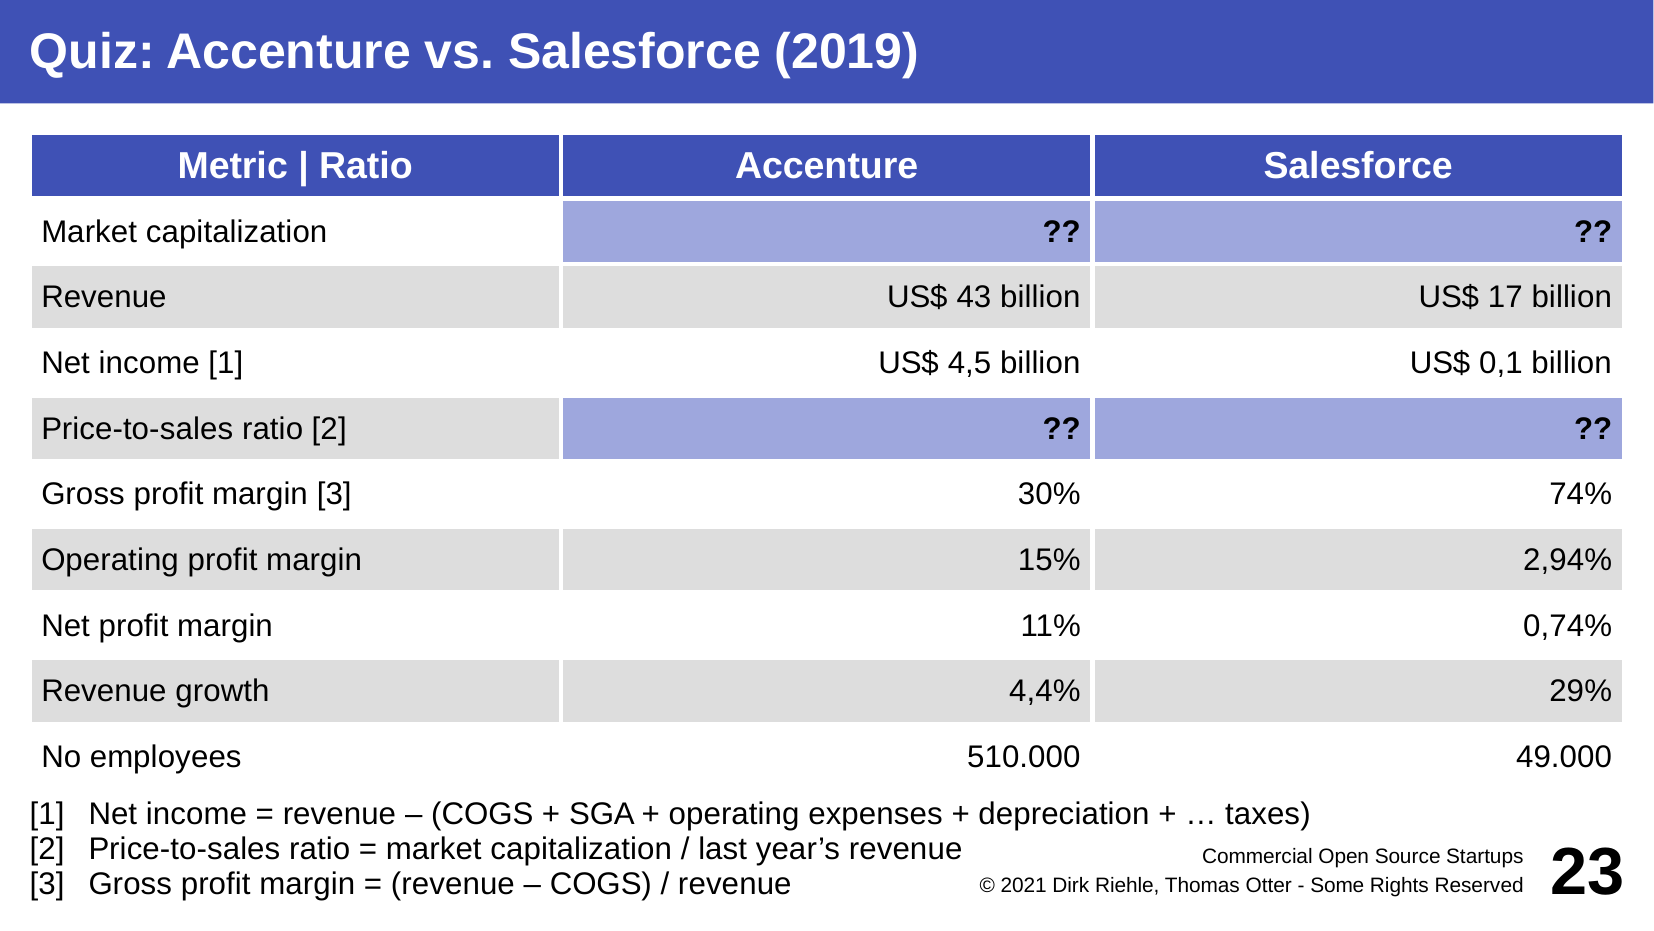

# Quiz: Accenture vs. Salesforce (2019)
| Metric | Ratio | Accenture | Salesforce |
| --- | --- | --- |
| Market capitalization | ?? | ?? |
| Revenue | US$ 43 billion | US$ 17 billion |
| Net income [1] | US$ 4,5 billion | US$ 0,1 billion |
| Price-to-sales ratio [2] | ?? | ?? |
| Gross profit margin [3] | 30% | 74% |
| Operating profit margin | 15% | 2,94% |
| Net profit margin | 11% | 0,74% |
| Revenue growth | 4,4% | 29% |
| No employees | 510.000 | 49.000 |
[1]	Net income = revenue – (COGS + SGA + operating expenses + depreciation + … taxes)
[2]	Price-to-sales ratio = market capitalization / last year’s revenue
[3]	Gross profit margin = (revenue – COGS) / revenue
Commercial Open Source Startups
23
© 2021 Dirk Riehle, Thomas Otter - Some Rights Reserved